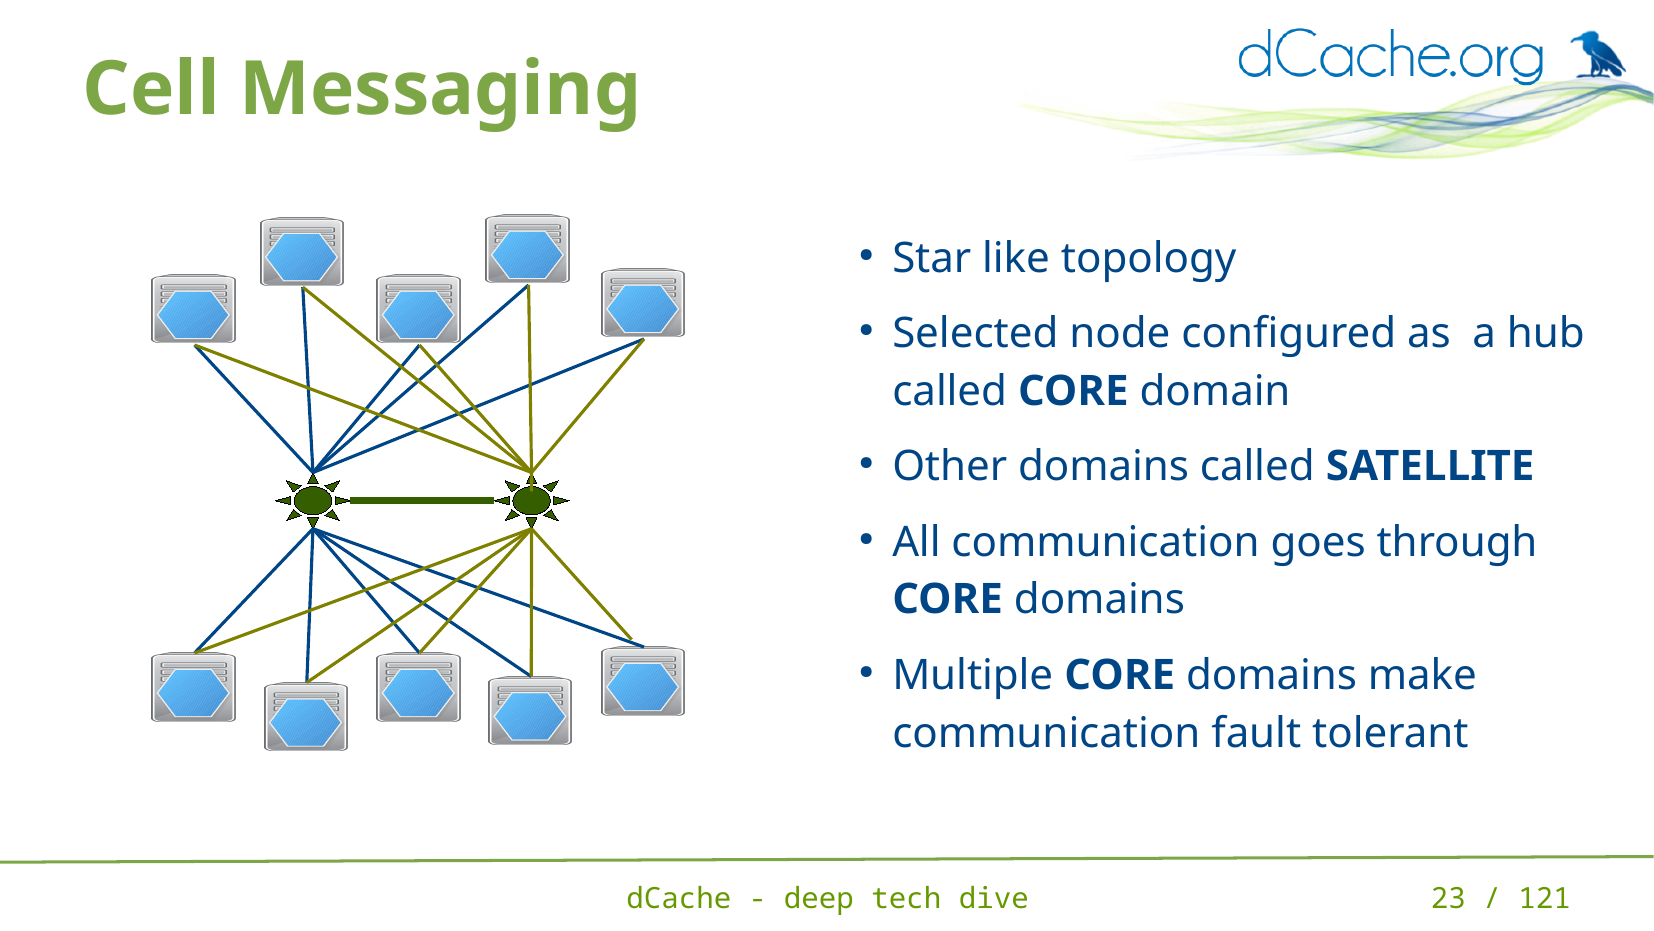

# Cell Messaging
Star like topology
Selected node configured as a hub called CORE domain
Other domains called SATELLITE
All communication goes through CORE domains
Multiple CORE domains make communication fault tolerant
dCache - deep tech dive
23